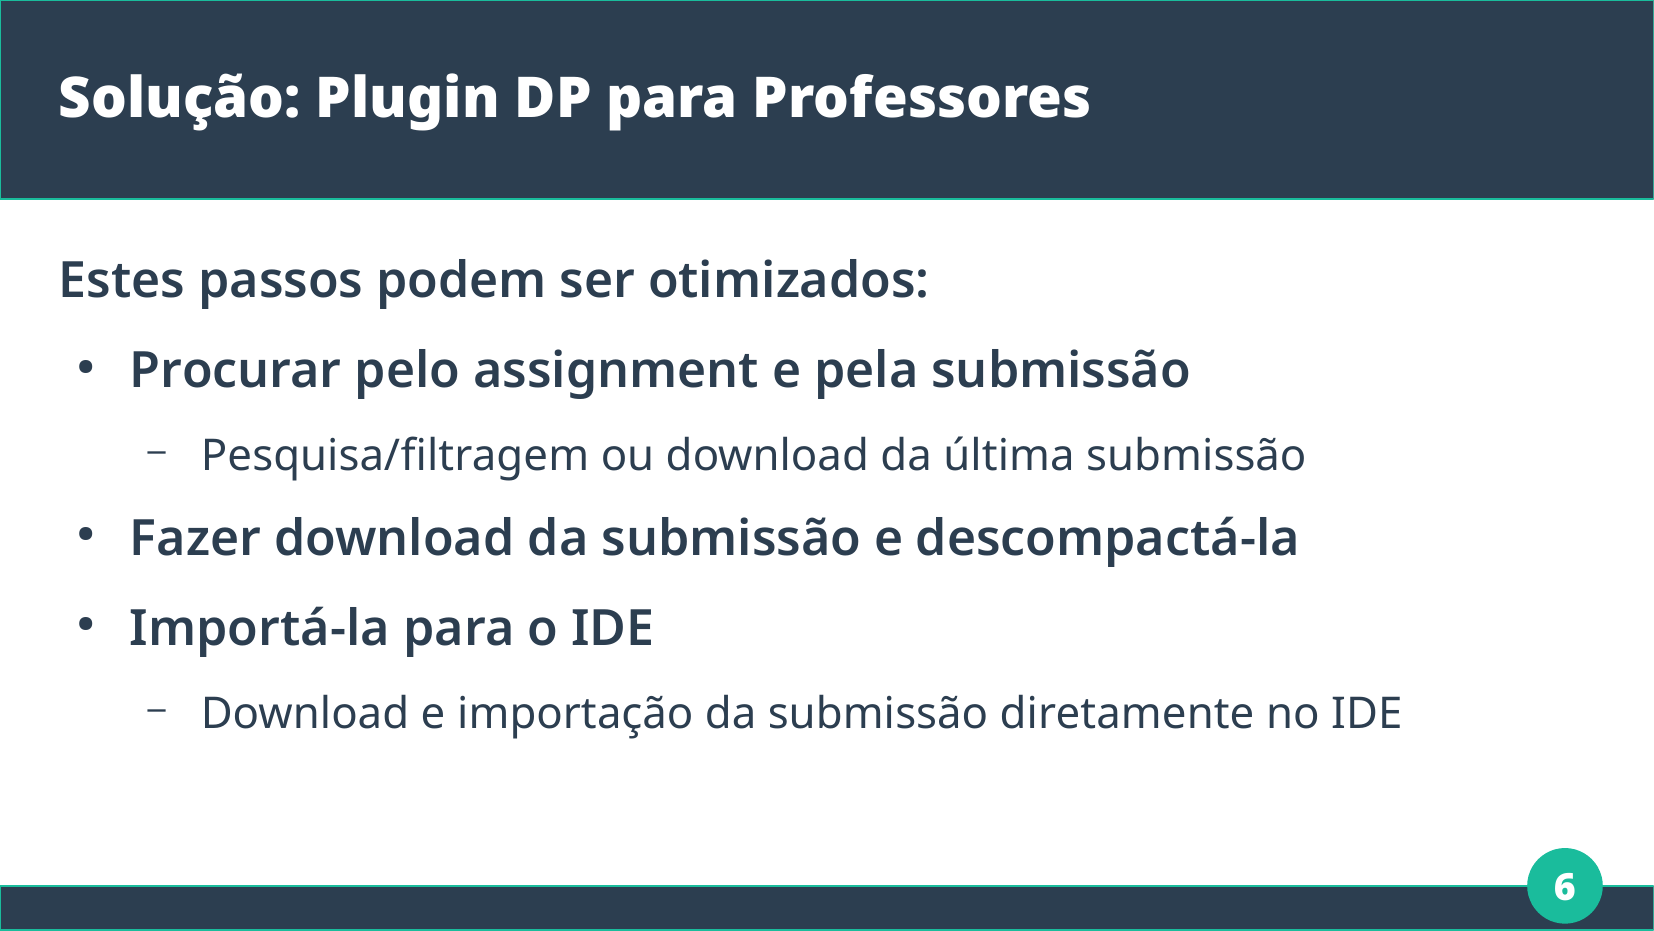

# Solução: Plugin DP para Professores
Estes passos podem ser otimizados:
Procurar pelo assignment e pela submissão
Pesquisa/filtragem ou download da última submissão
Fazer download da submissão e descompactá-la
Importá-la para o IDE
Download e importação da submissão diretamente no IDE
6